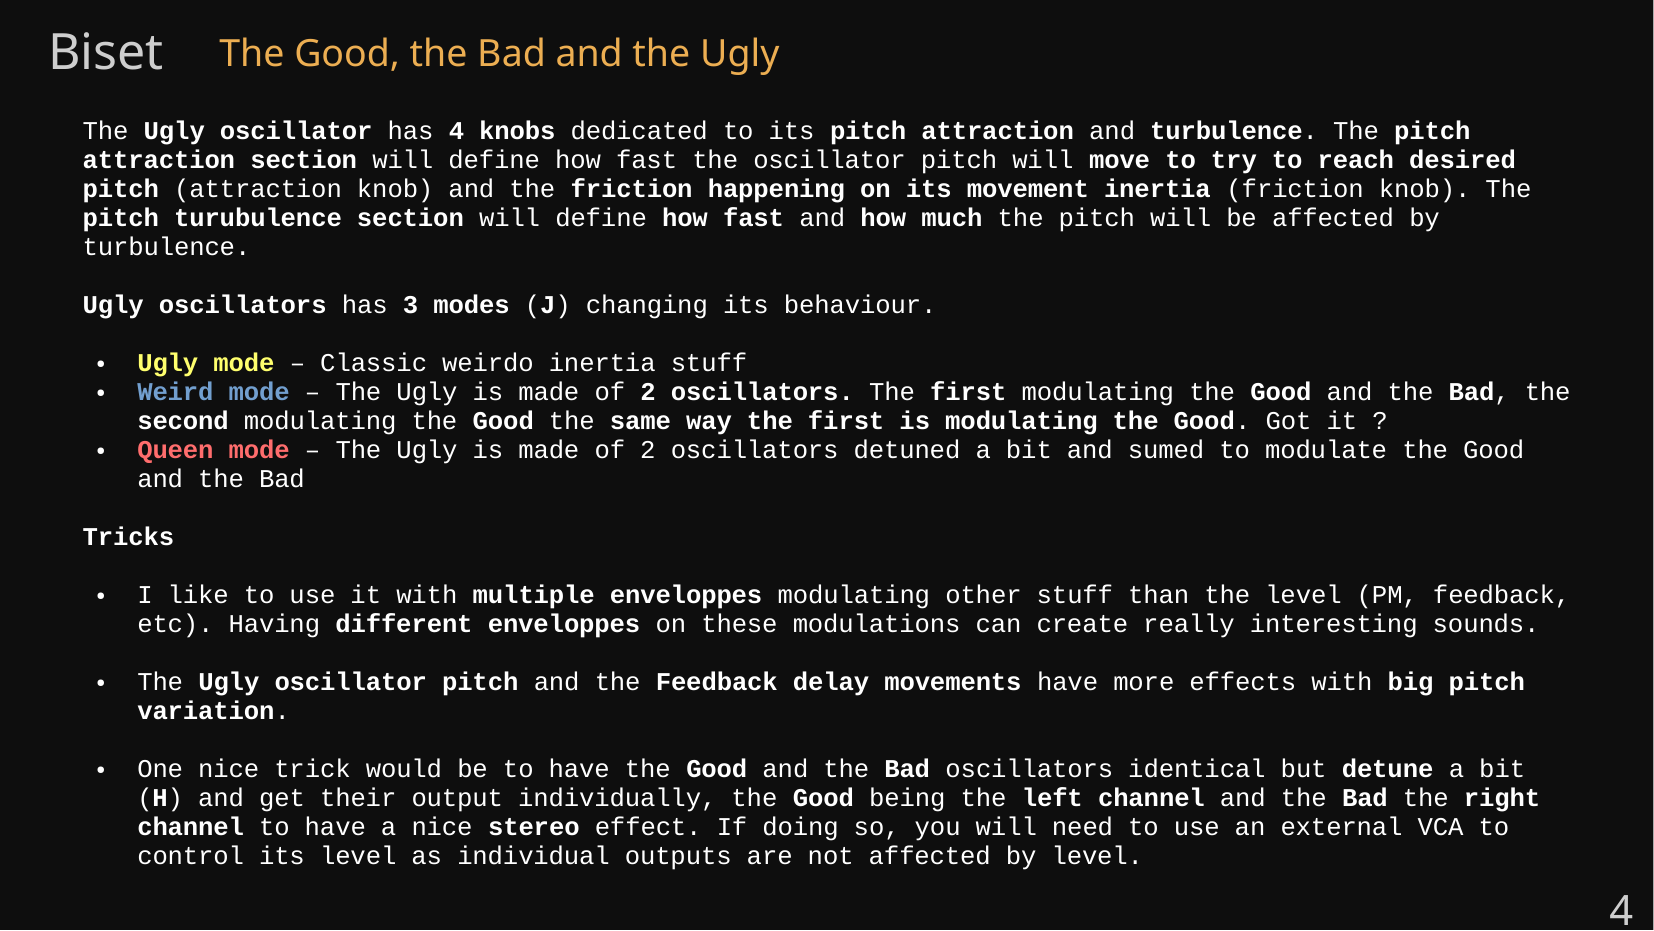

Biset
The Good, the Bad and the Ugly
# The Ugly oscillator has 4 knobs dedicated to its pitch attraction and turbulence. The pitch attraction section will define how fast the oscillator pitch will move to try to reach desired pitch (attraction knob) and the friction happening on its movement inertia (friction knob). The pitch turubulence section will define how fast and how much the pitch will be affected by turbulence.
Ugly oscillators has 3 modes (J) changing its behaviour.
Ugly mode – Classic weirdo inertia stuff
Weird mode – The Ugly is made of 2 oscillators. The first modulating the Good and the Bad, the second modulating the Good the same way the first is modulating the Good. Got it ?
Queen mode – The Ugly is made of 2 oscillators detuned a bit and sumed to modulate the Good and the Bad
Tricks
I like to use it with multiple enveloppes modulating other stuff than the level (PM, feedback, etc). Having different enveloppes on these modulations can create really interesting sounds.
The Ugly oscillator pitch and the Feedback delay movements have more effects with big pitch variation.
One nice trick would be to have the Good and the Bad oscillators identical but detune a bit (H) and get their output individually, the Good being the left channel and the Bad the right channel to have a nice stereo effect. If doing so, you will need to use an external VCA to control its level as individual outputs are not affected by level.
4